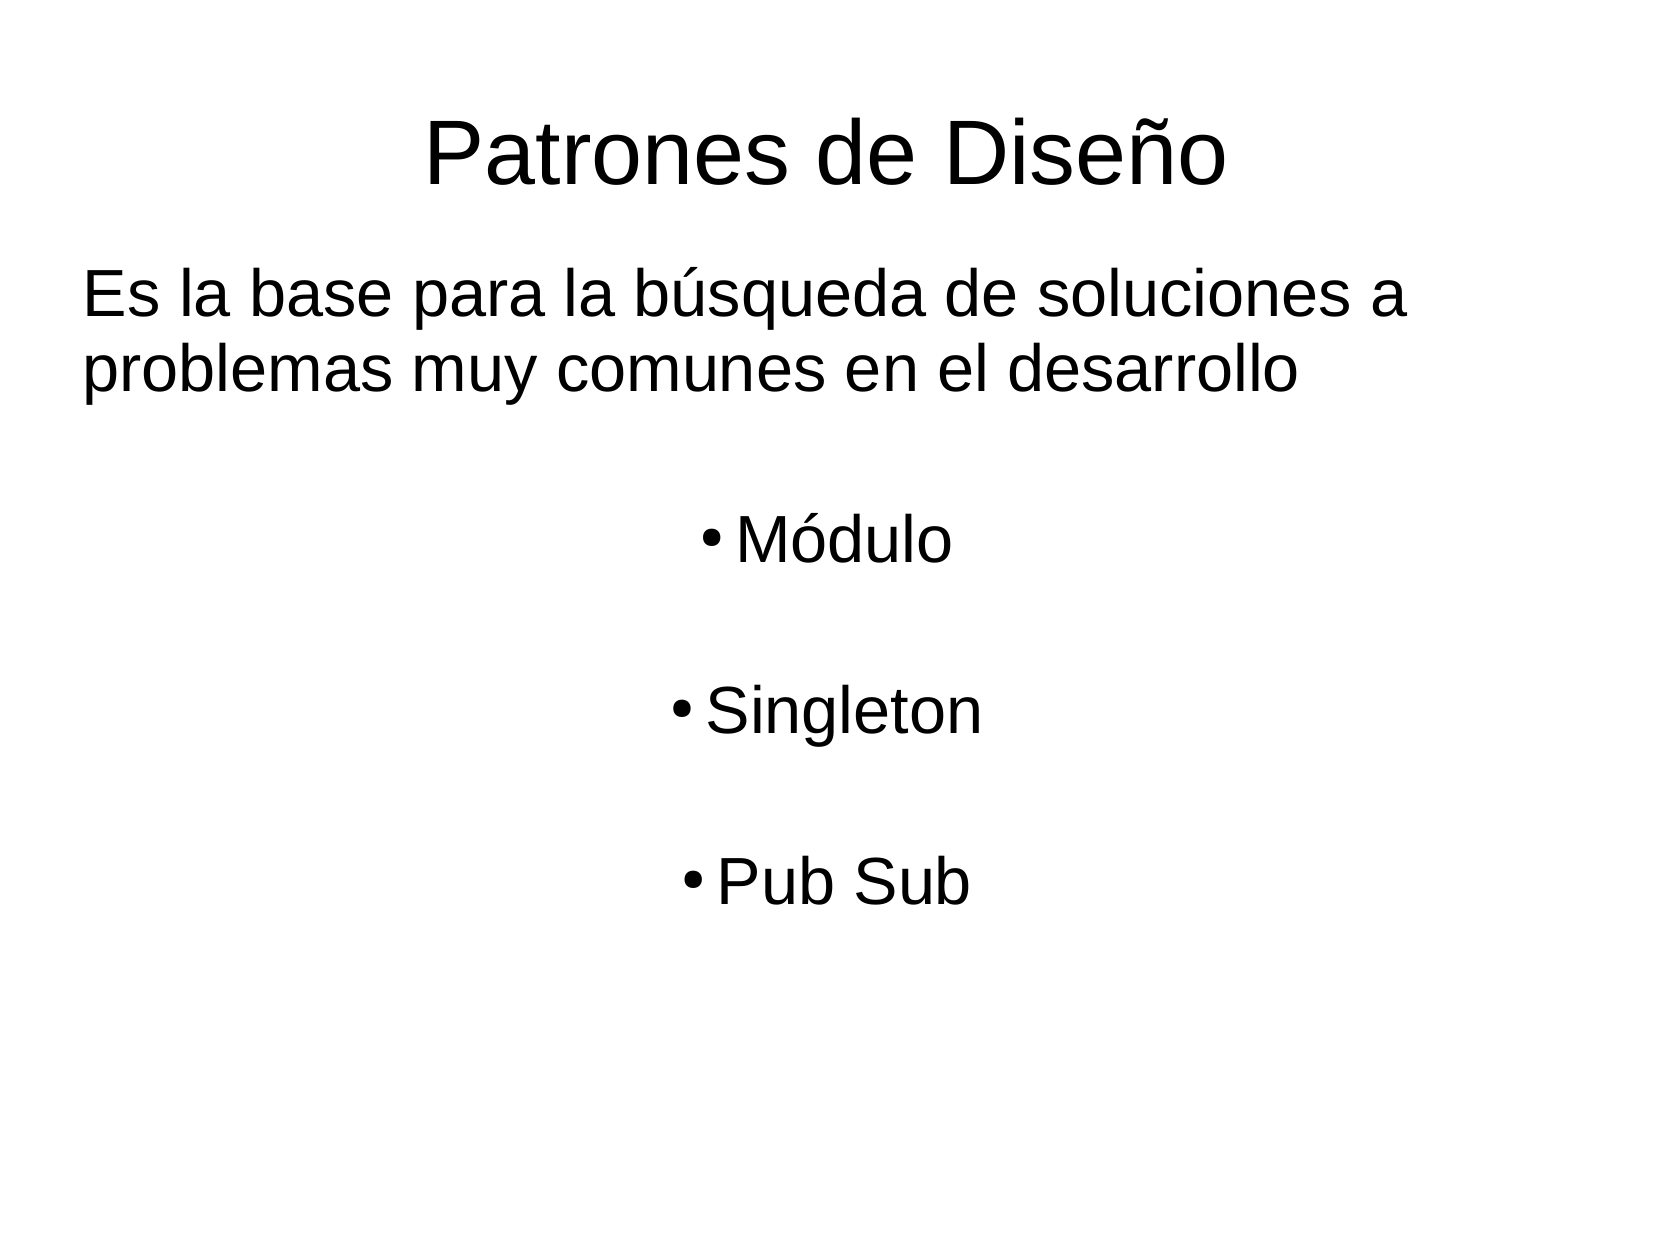

# Patrones de Diseño
Es la base para la búsqueda de soluciones a problemas muy comunes en el desarrollo
Módulo
Singleton
Pub Sub